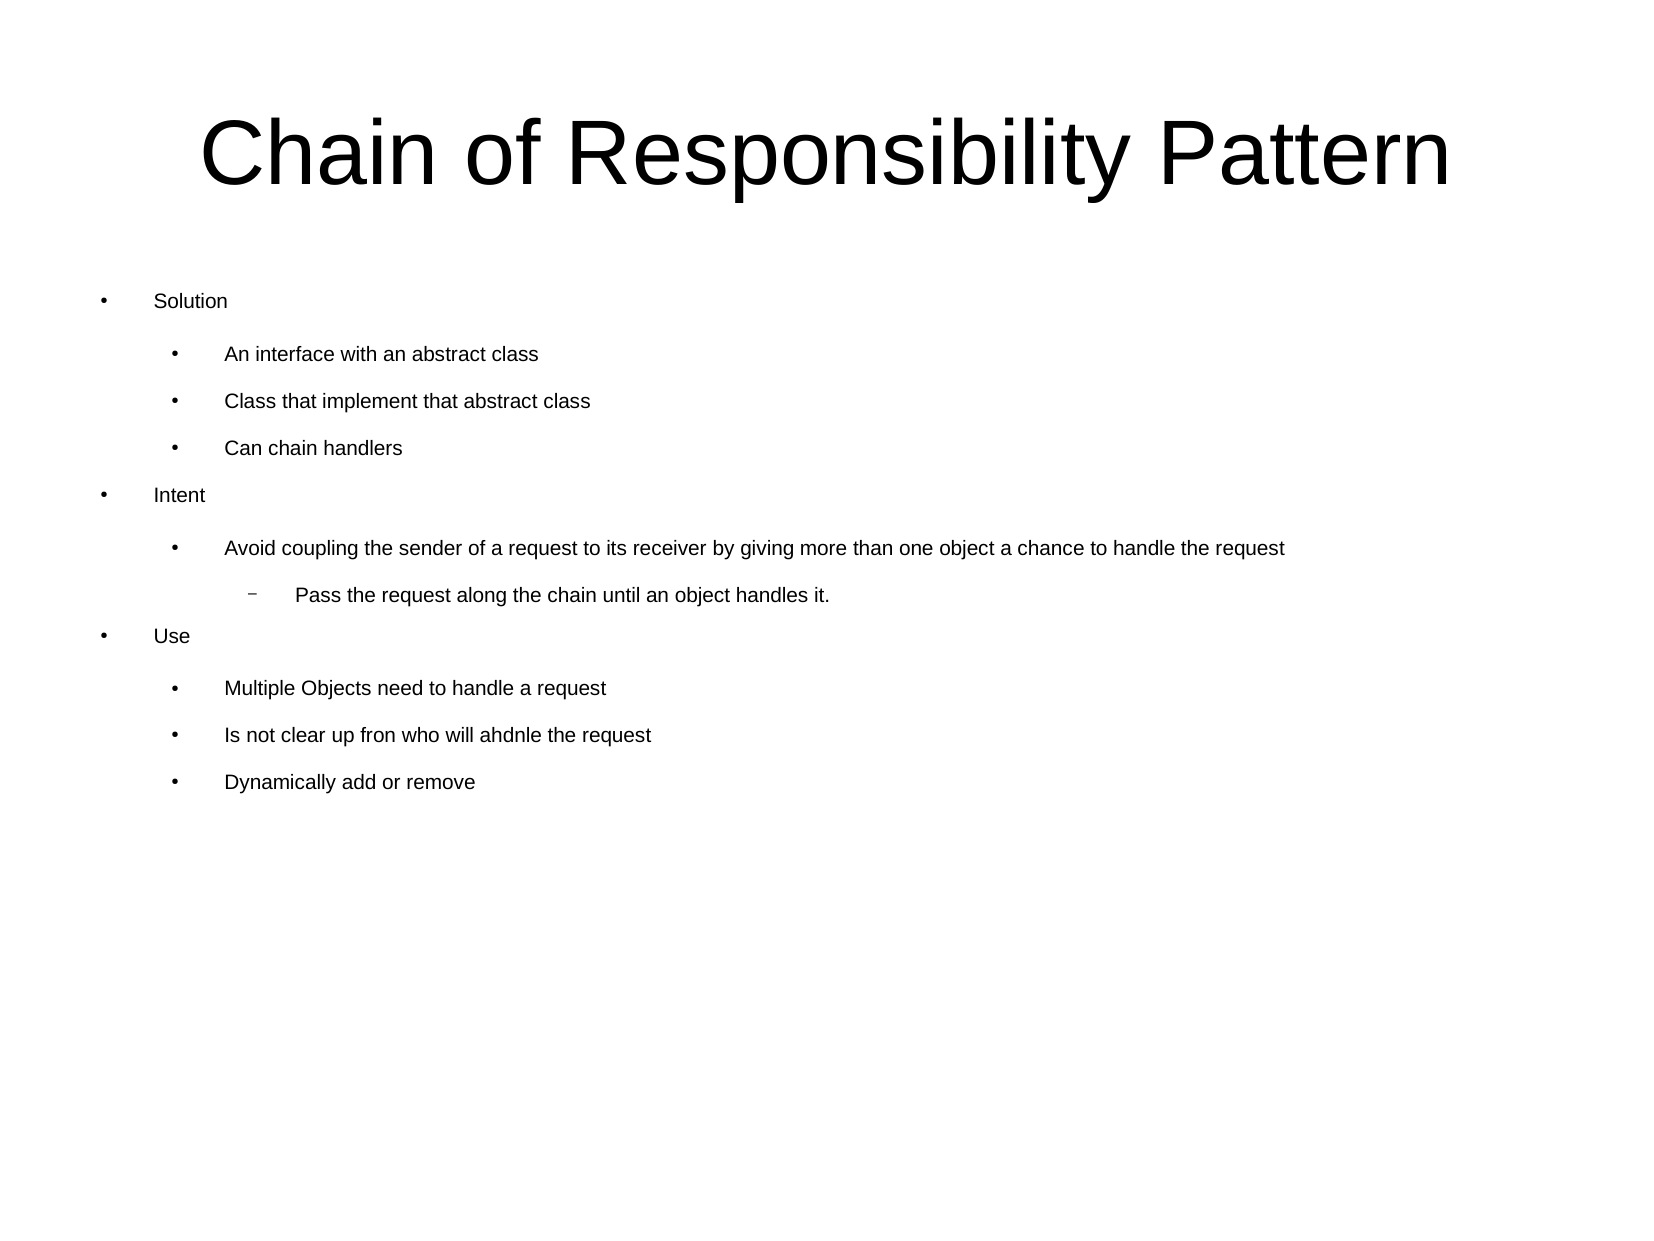

# Chain of Responsibility Pattern
Solution
An interface with an abstract class
Class that implement that abstract class
Can chain handlers
Intent
Avoid coupling the sender of a request to its receiver by giving more than one object a chance to handle the request
Pass the request along the chain until an object handles it.
Use
Multiple Objects need to handle a request
Is not clear up fron who will ahdnle the request
Dynamically add or remove